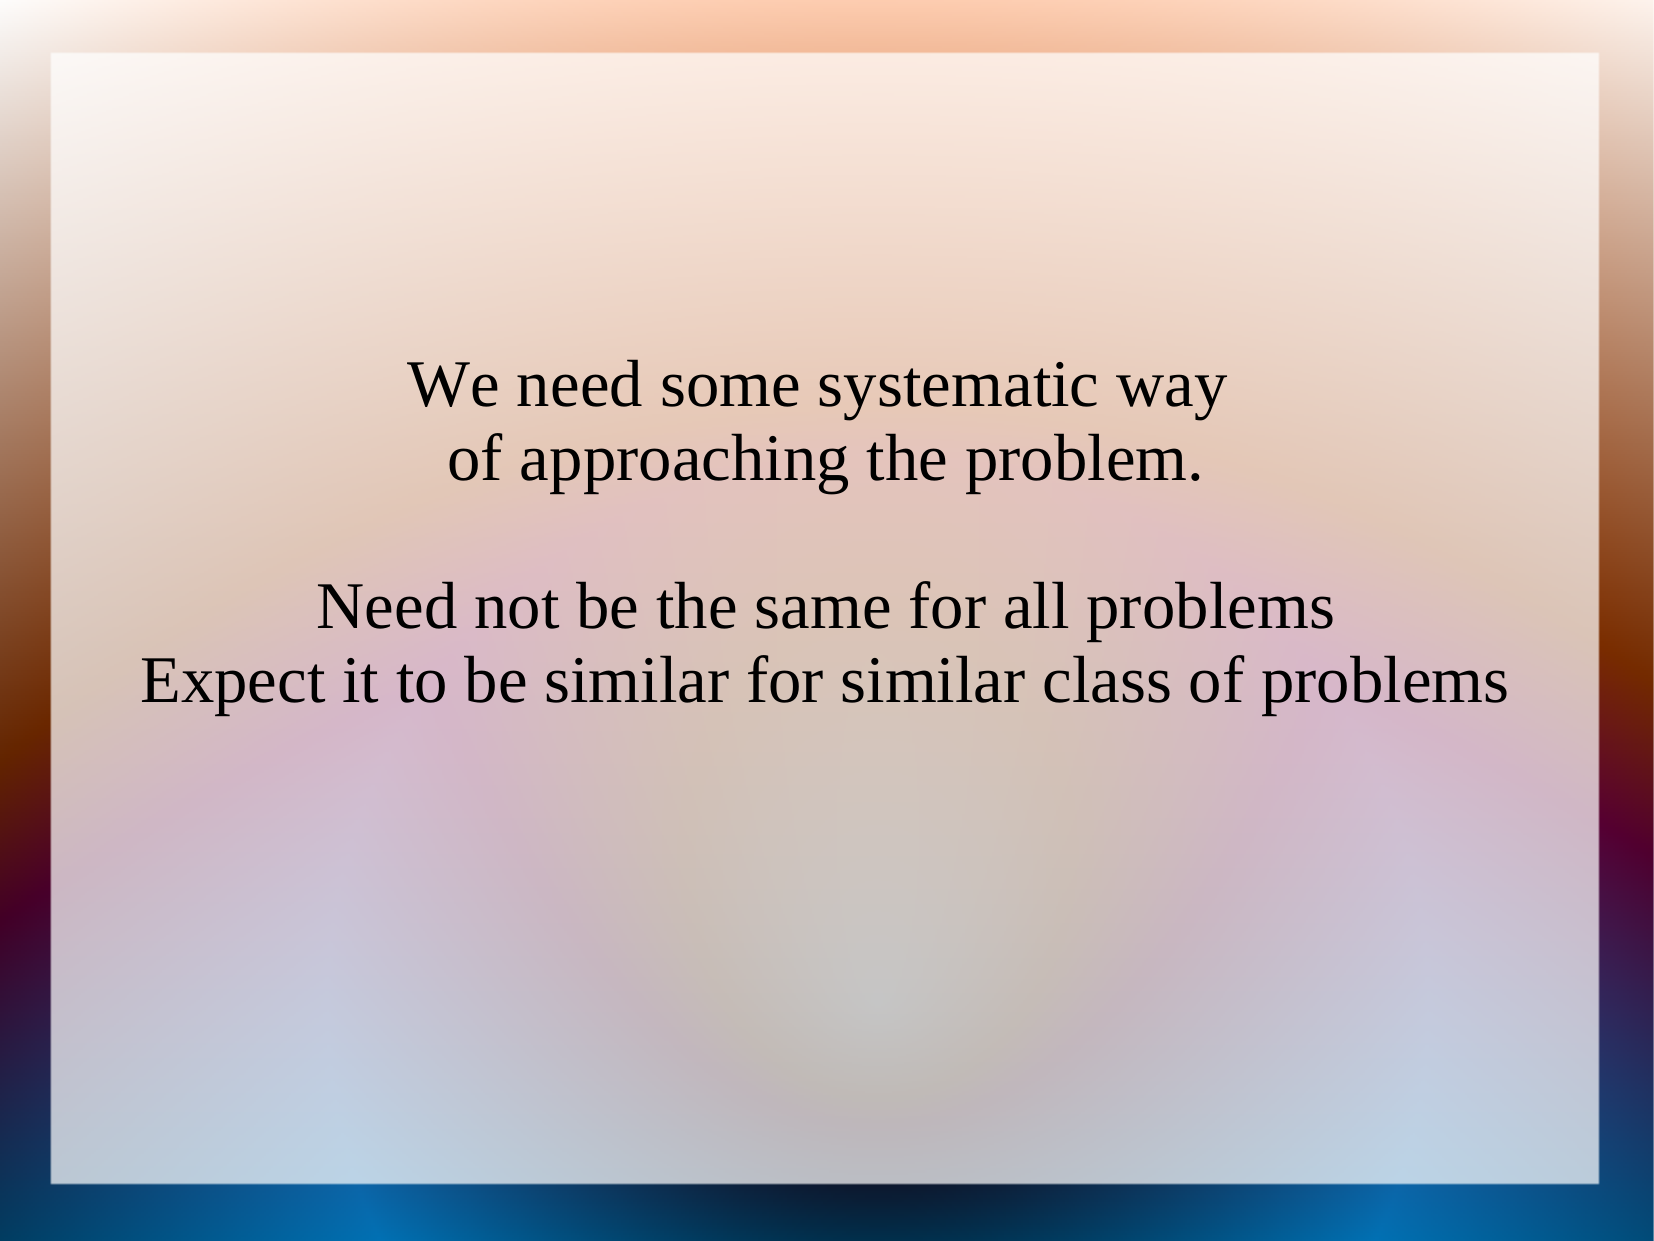

# We need some systematic way
of approaching the problem.
Need not be the same for all problems
Expect it to be similar for similar class of problems